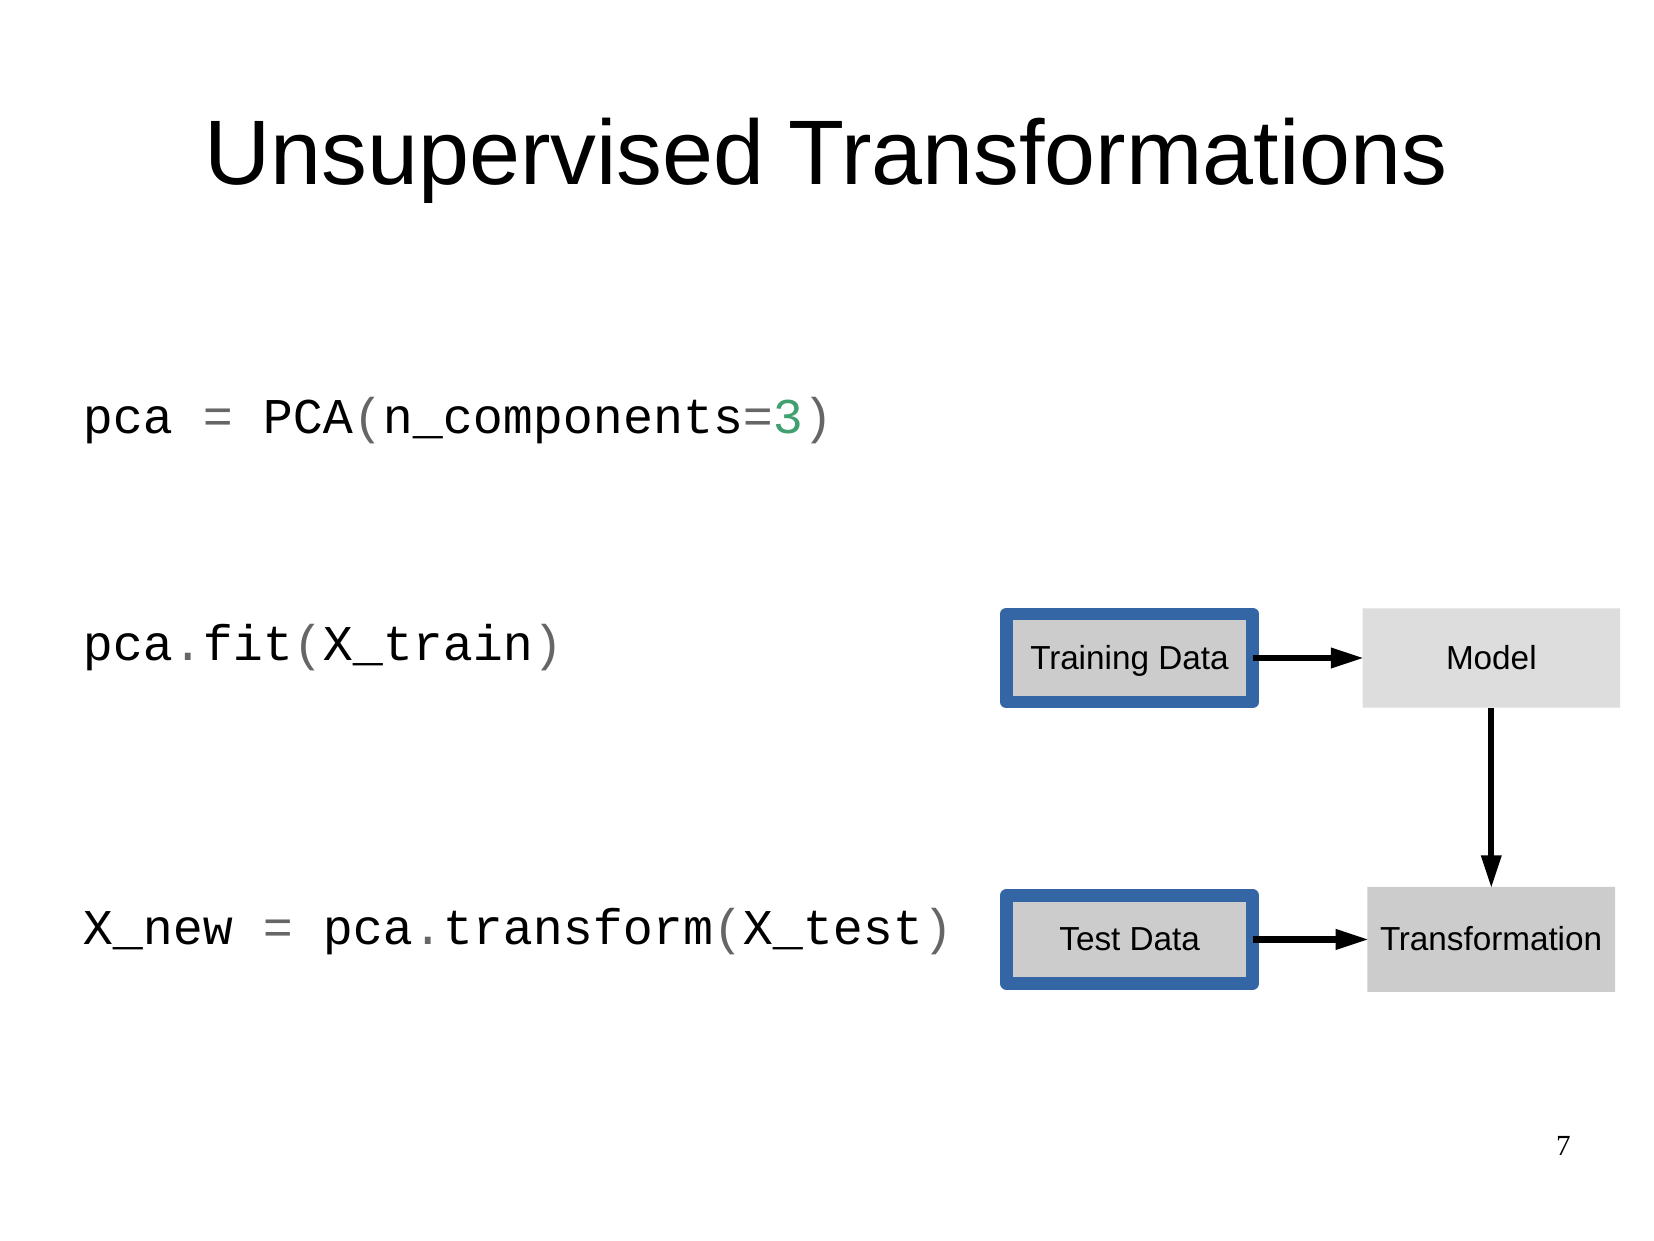

# Unsupervised Transformations
pca = PCA(n_components=3)
pca.fit(X_train)
X_new = pca.transform(X_test)
Model
Training Data
Transformation
Test Data
7